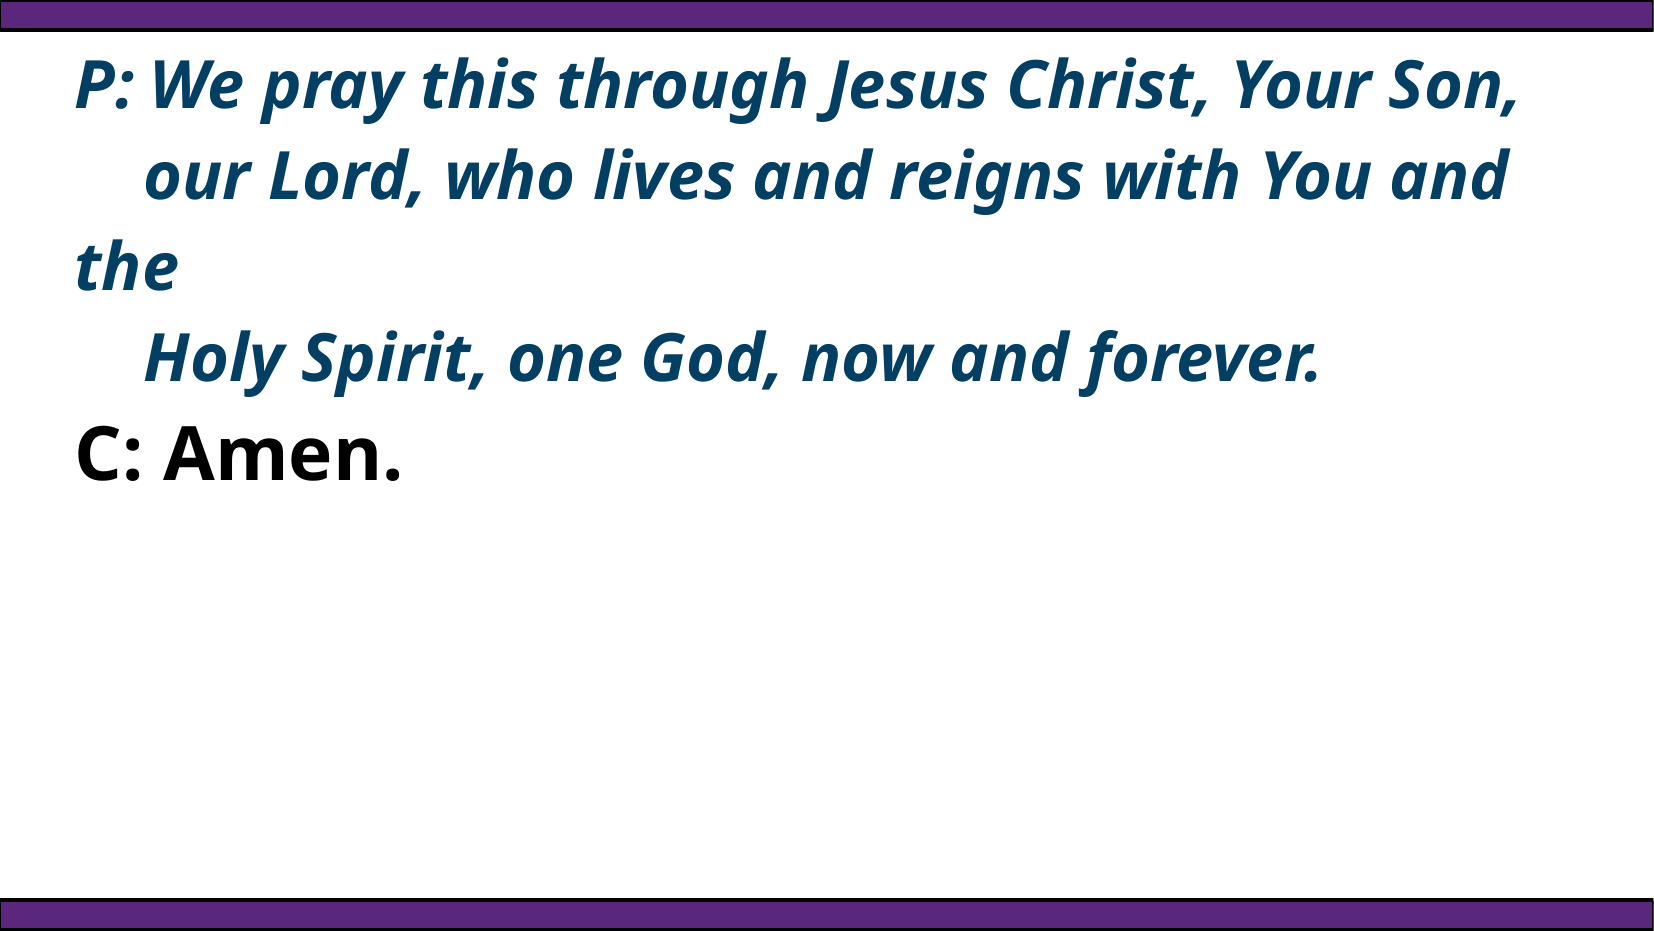

P:	We pray this through Jesus Christ, Your Son,
 our Lord, who lives and reigns with You and the
 Holy Spirit, one God, now and forever.
C: Amen.